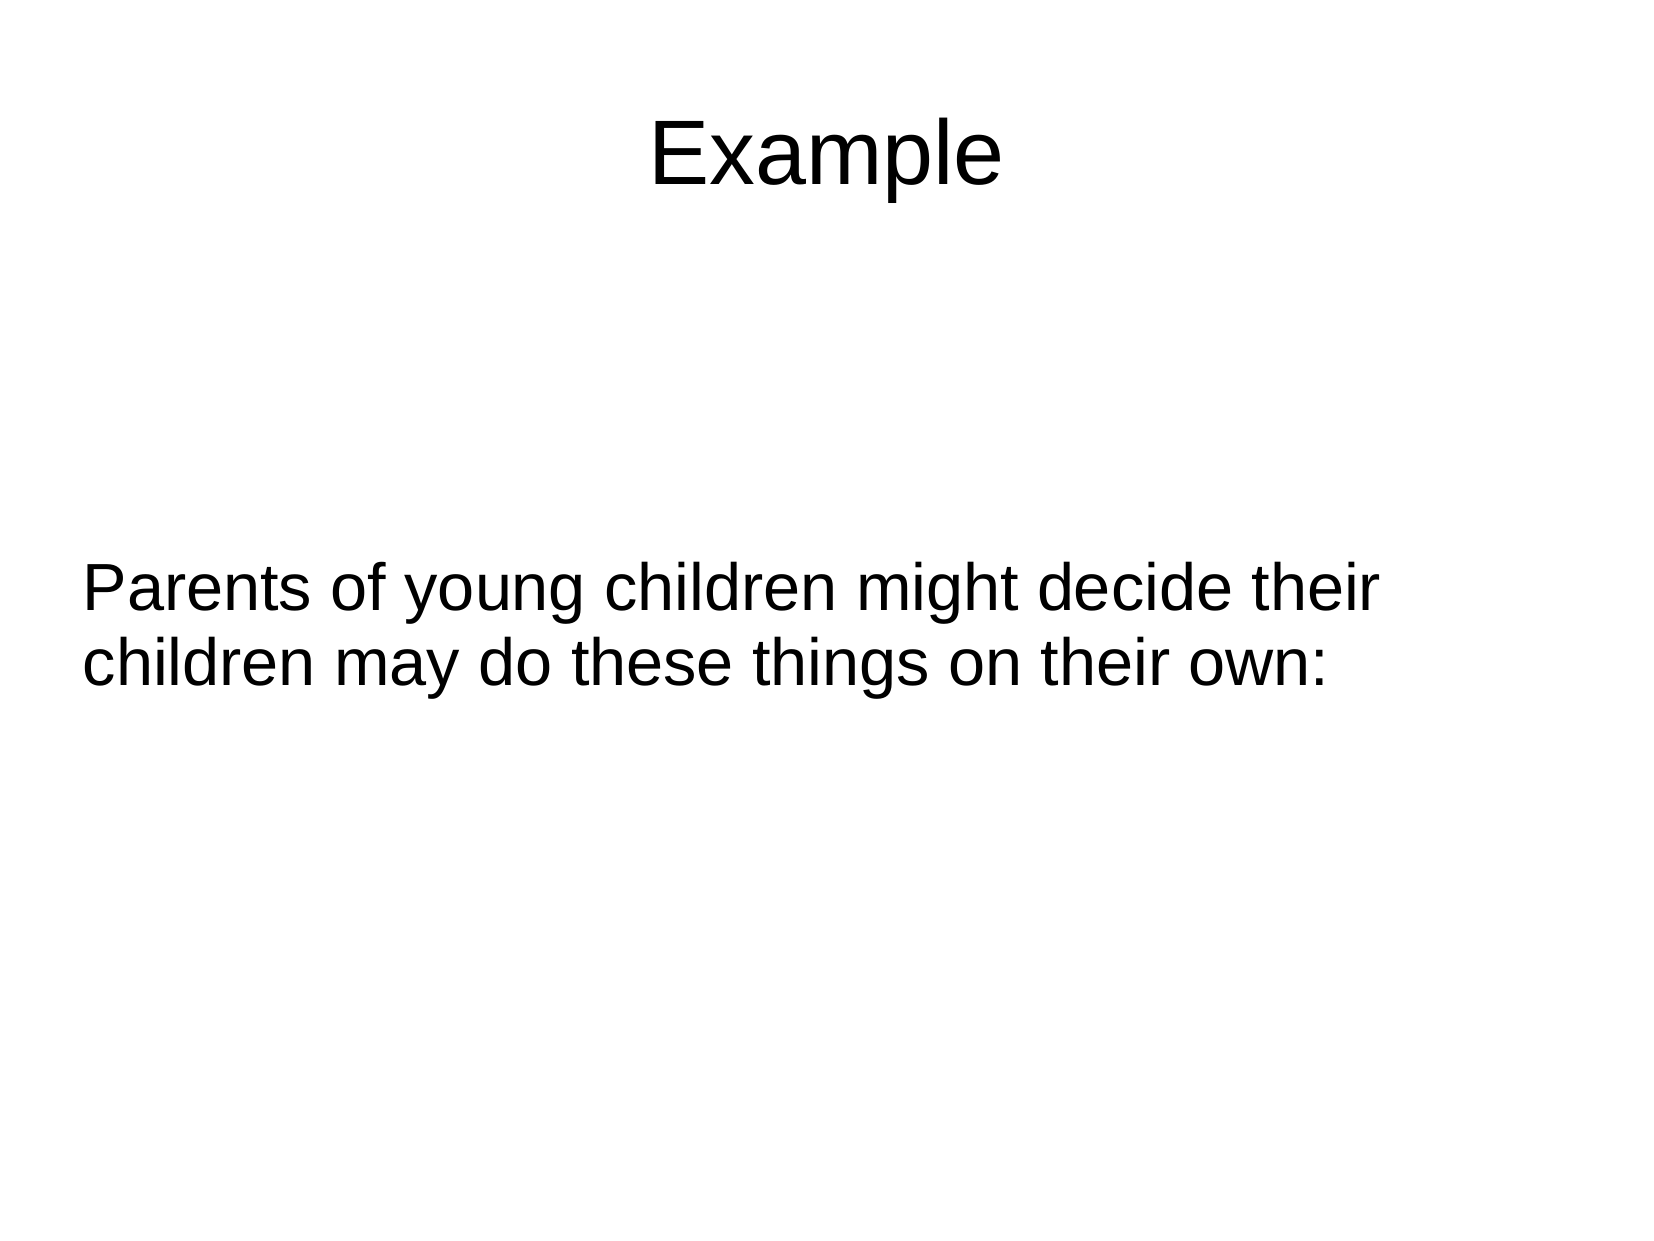

# Example
Parents of young children might decide their children may do these things on their own: